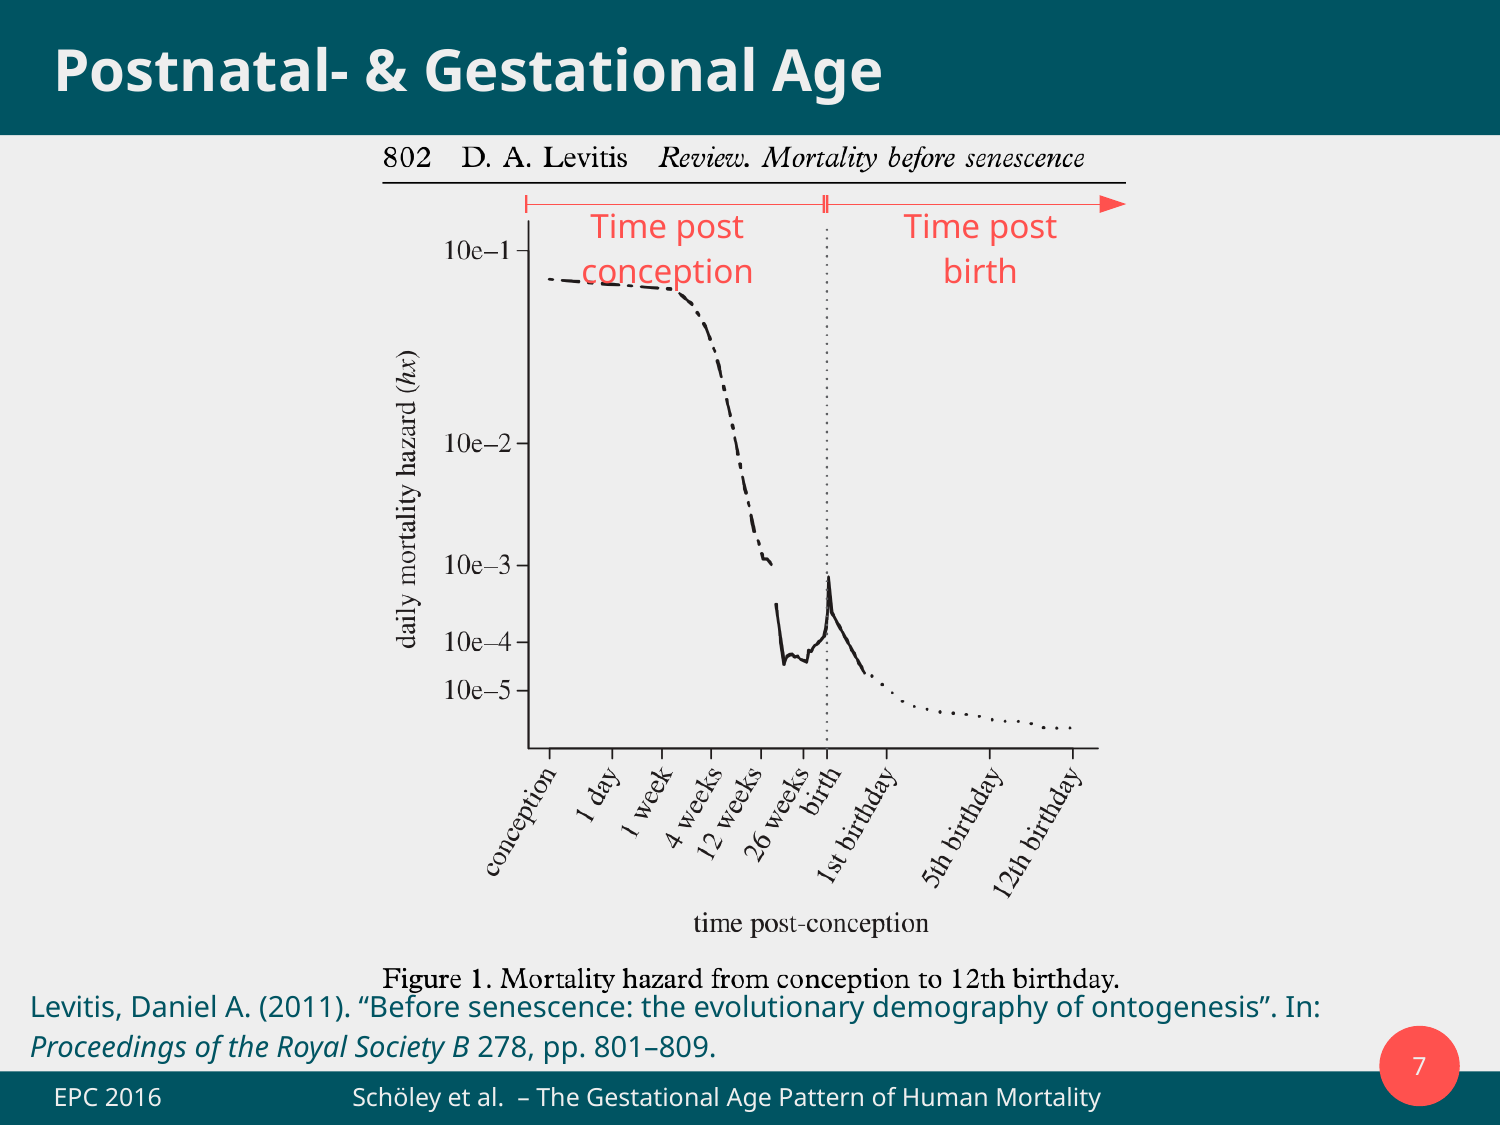

# Postnatal- & Gestational Age
Time post conception
Time post
birth
Levitis, Daniel A. (2011). “Before senescence: the evolutionary demography of ontogenesis”. In: Proceedings of the Royal Society B 278, pp. 801–809.
7
EPC 2016
Schöley et al. – The Gestational Age Pattern of Human Mortality